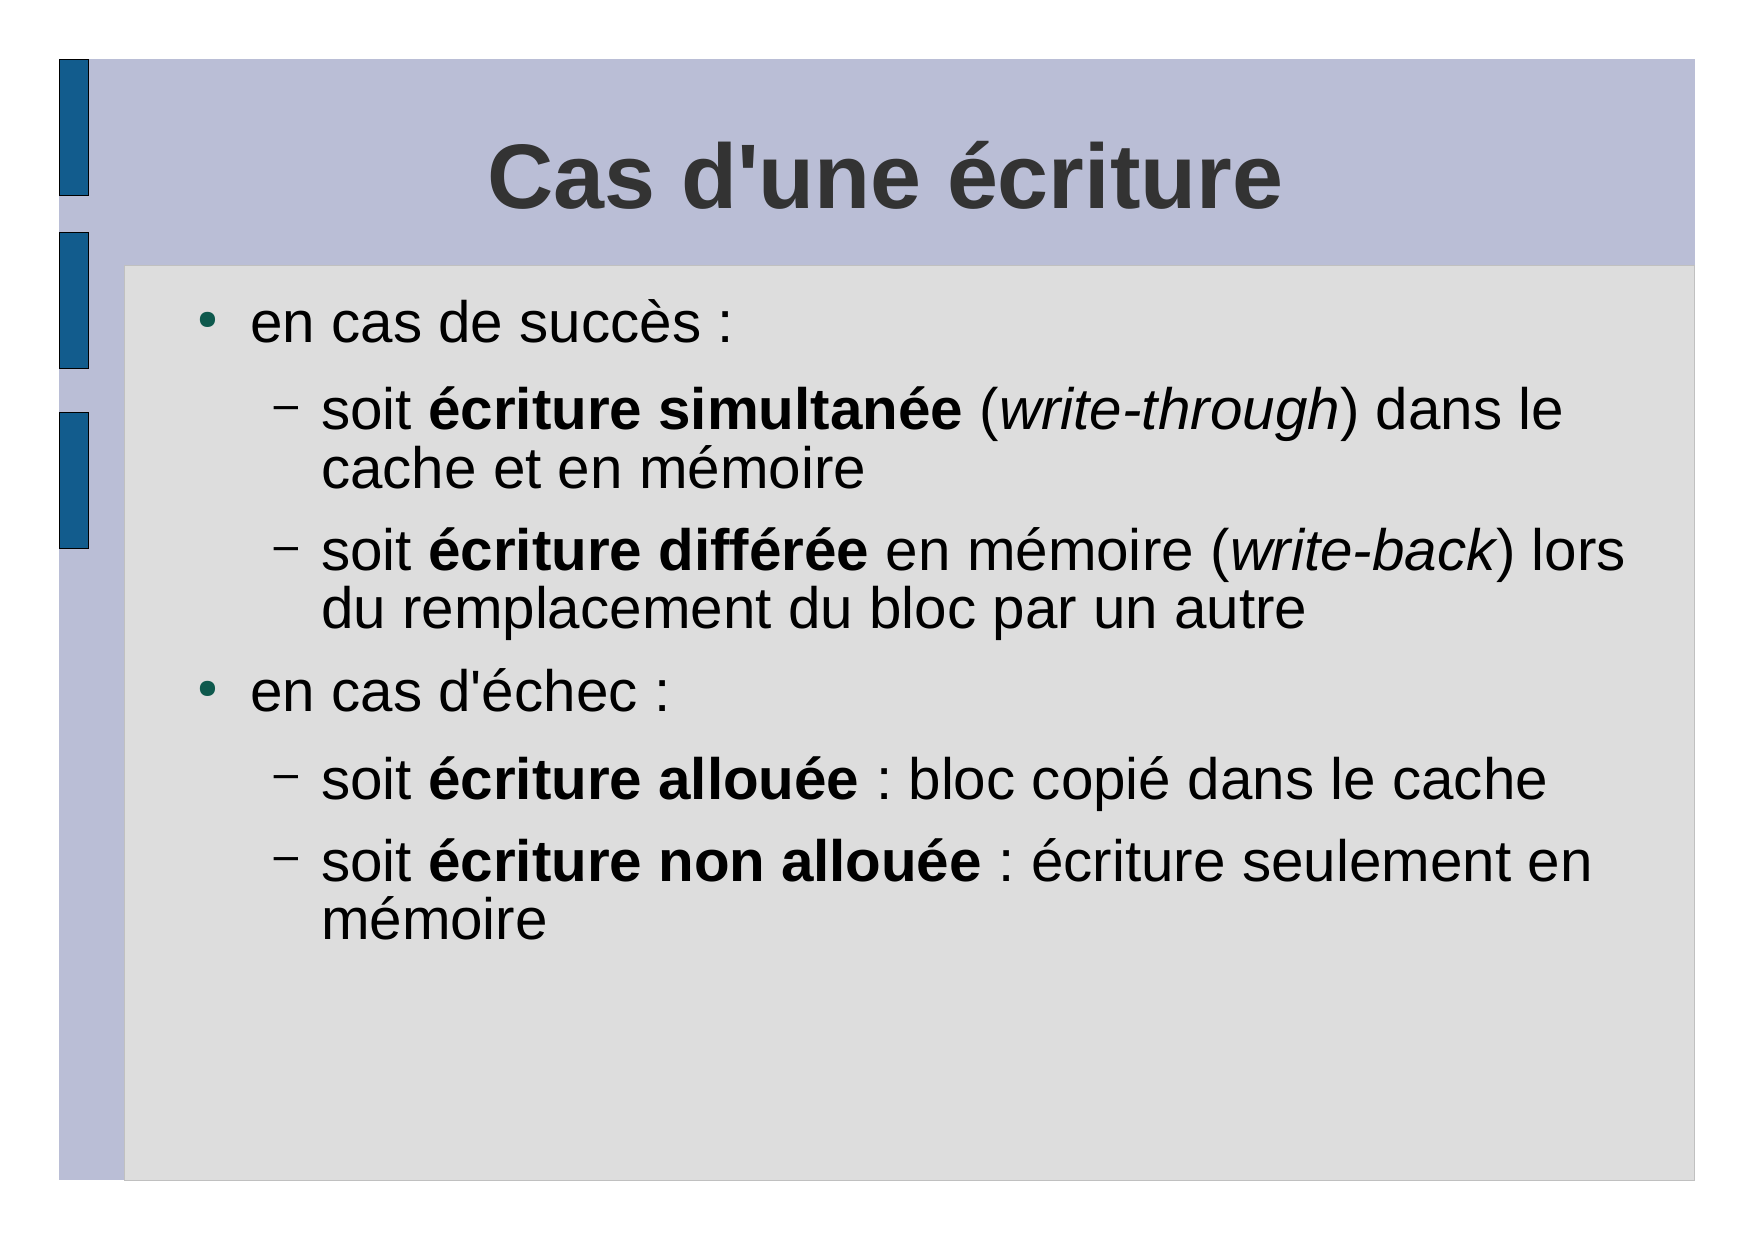

# Cas d'une écriture
en cas de succès :
soit écriture simultanée (write-through) dans le cache et en mémoire
soit écriture différée en mémoire (write-back) lors du remplacement du bloc par un autre
en cas d'échec :
soit écriture allouée : bloc copié dans le cache
soit écriture non allouée : écriture seulement en mémoire